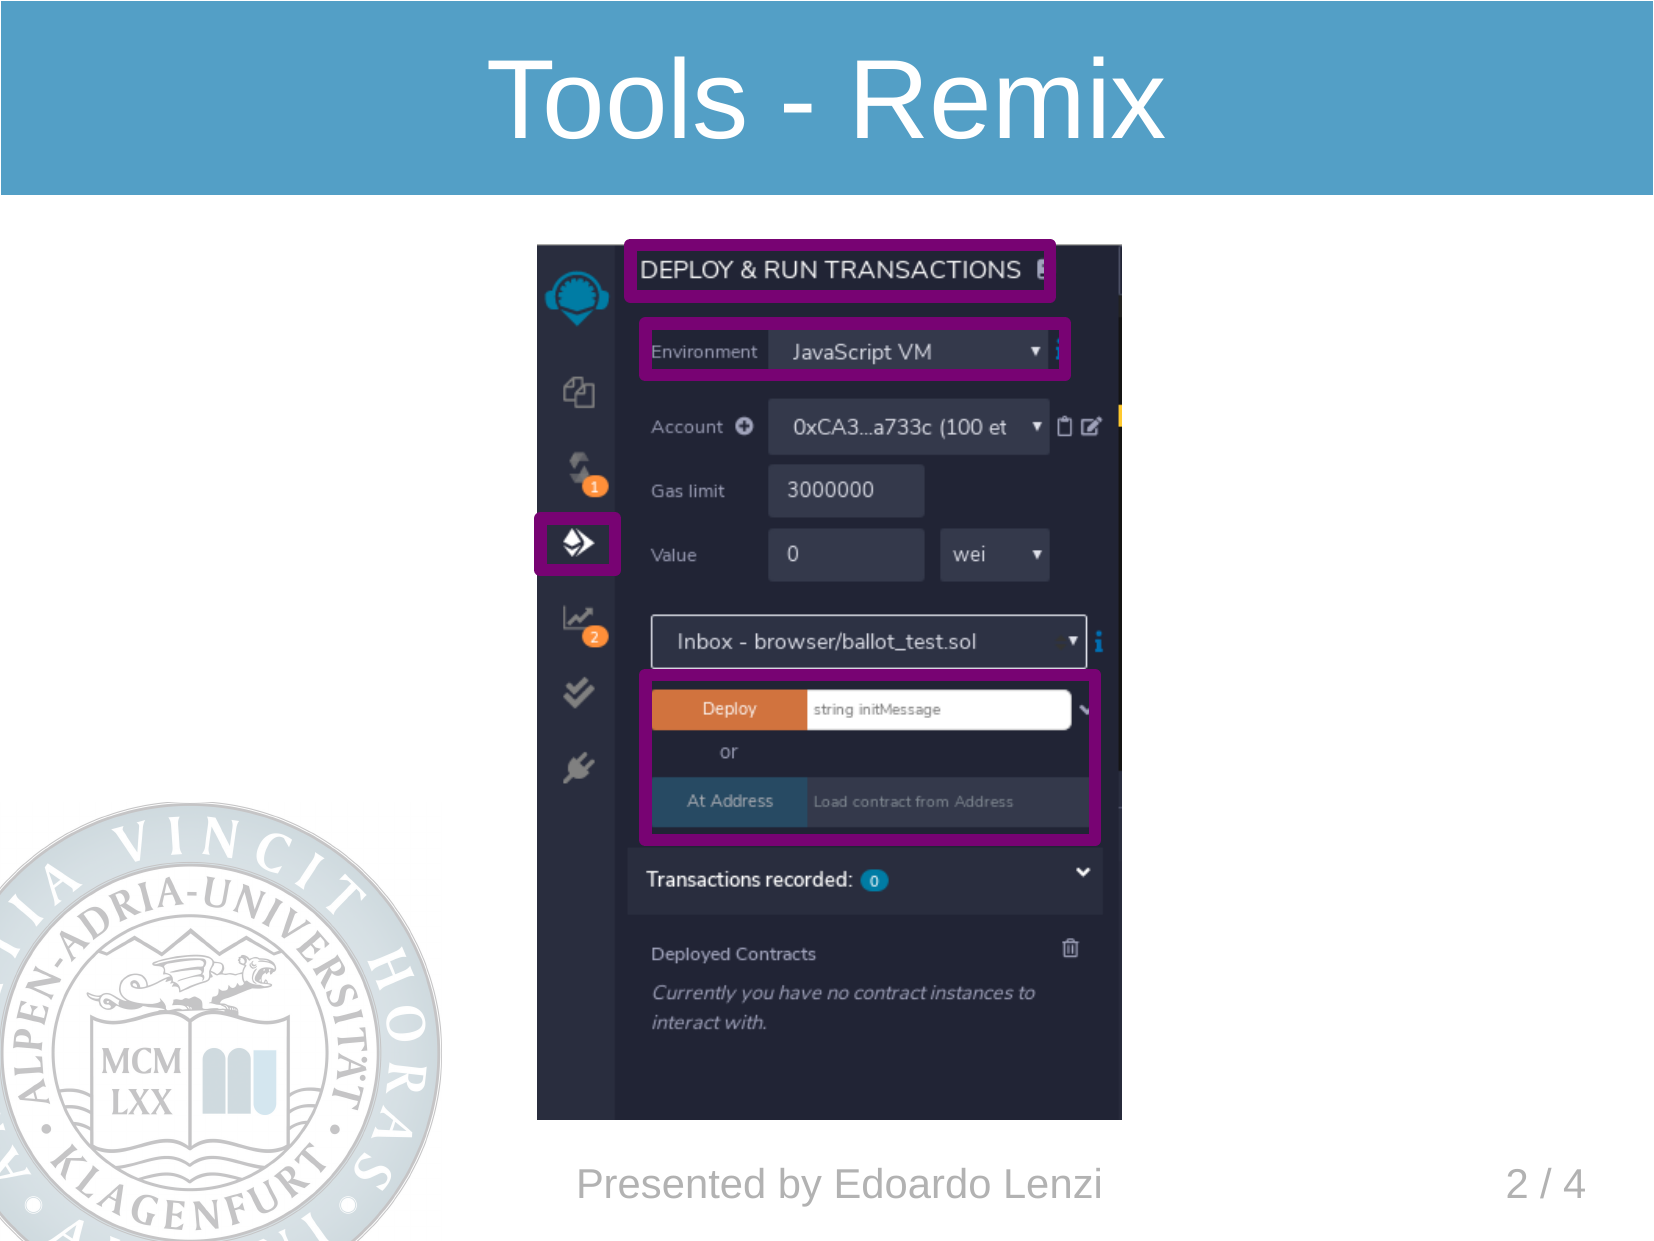

Tools - Remix
# Presented by Edoardo Lenzi 2 / 4